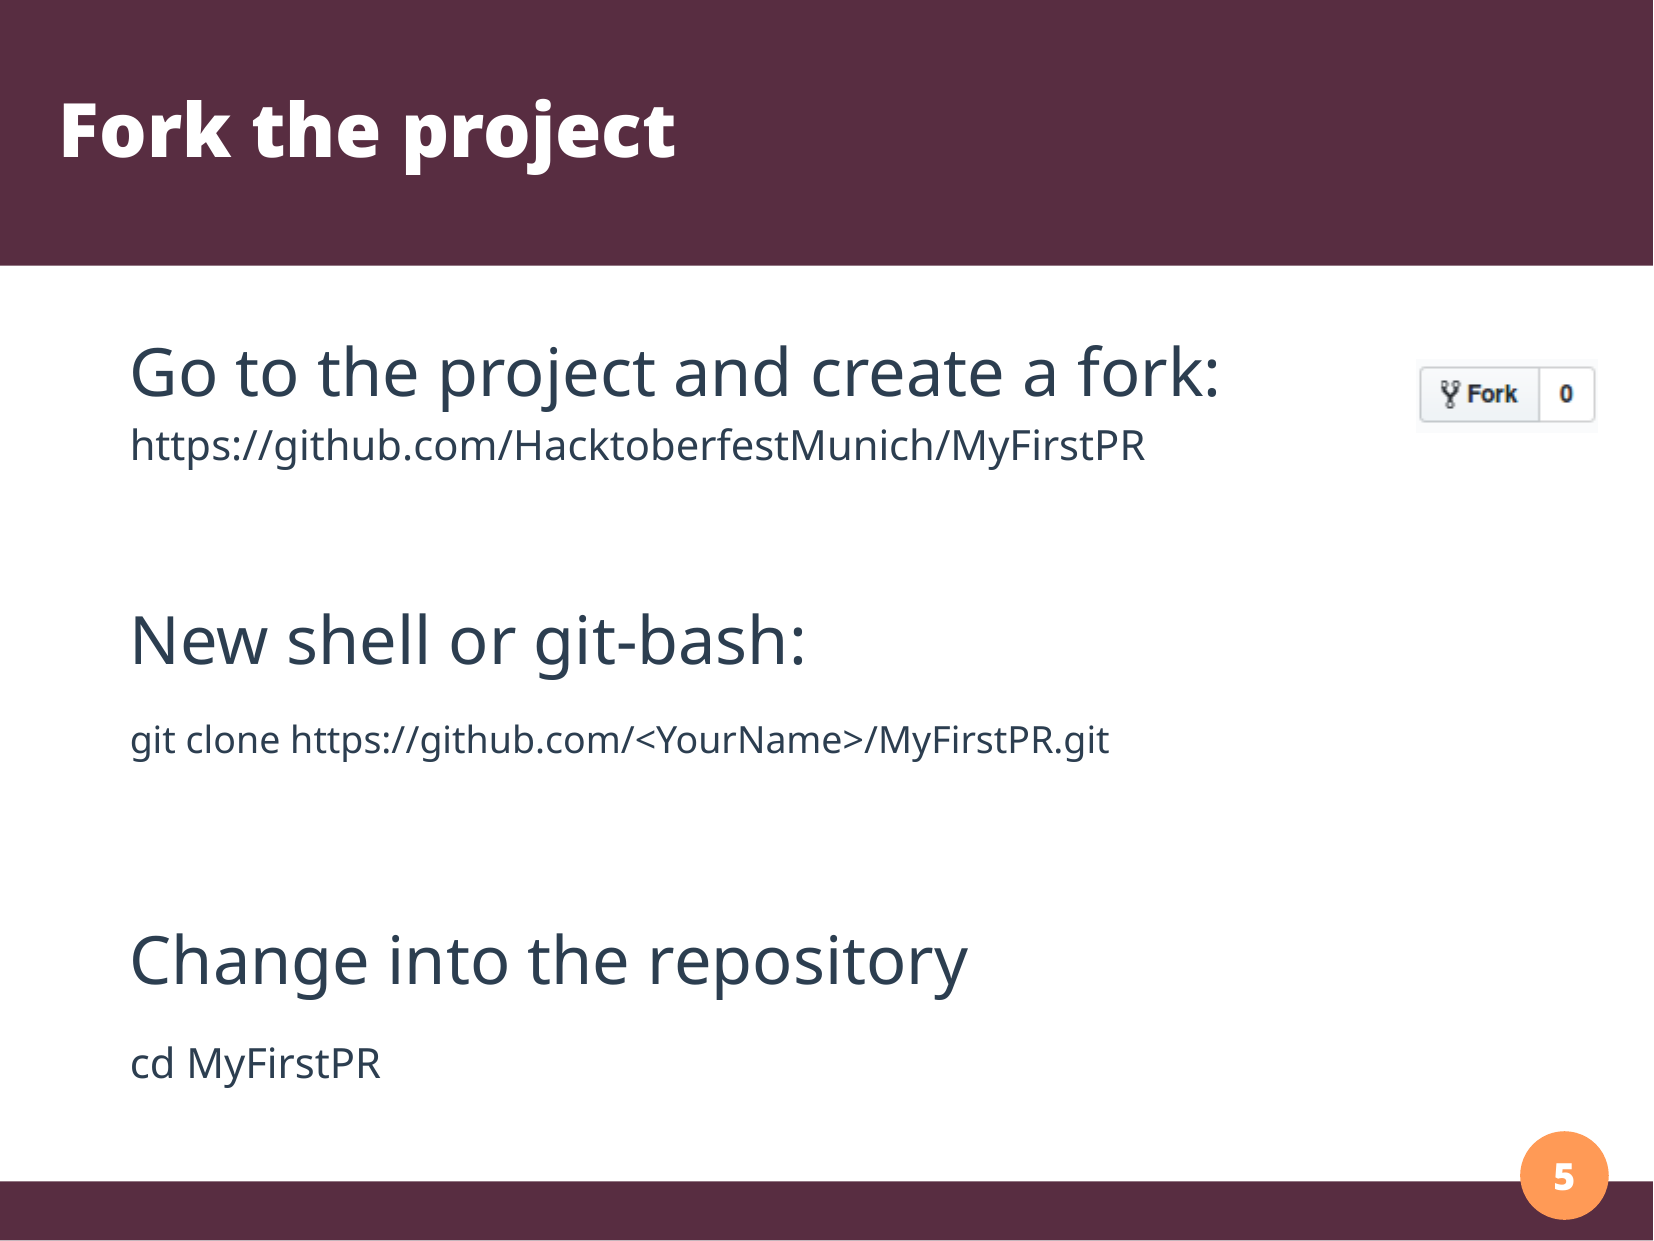

# Fork the project
Go to the project and create a fork:
https://github.com/HacktoberfestMunich/MyFirstPR
New shell or git-bash:
git clone https://github.com/<YourName>/MyFirstPR.git
Change into the repository
cd MyFirstPR
5